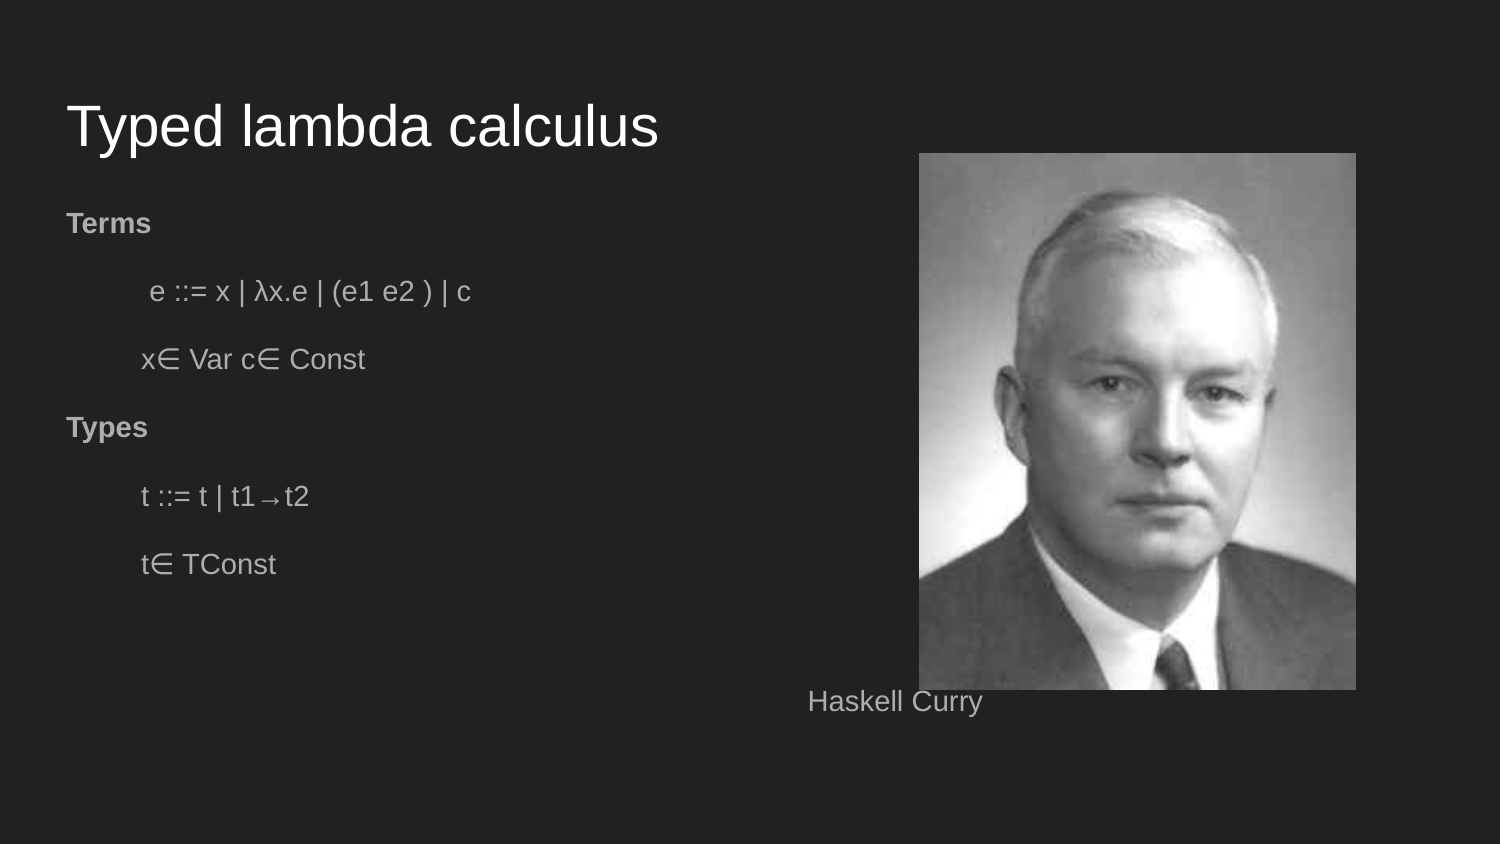

# Typed lambda calculus
Terms
 e ::= x | λx.e | (e1 e2 ) | c
x∈ Var c∈ Const
Types
t ::= t | t1→t2
t∈ TConst
Haskell Curry